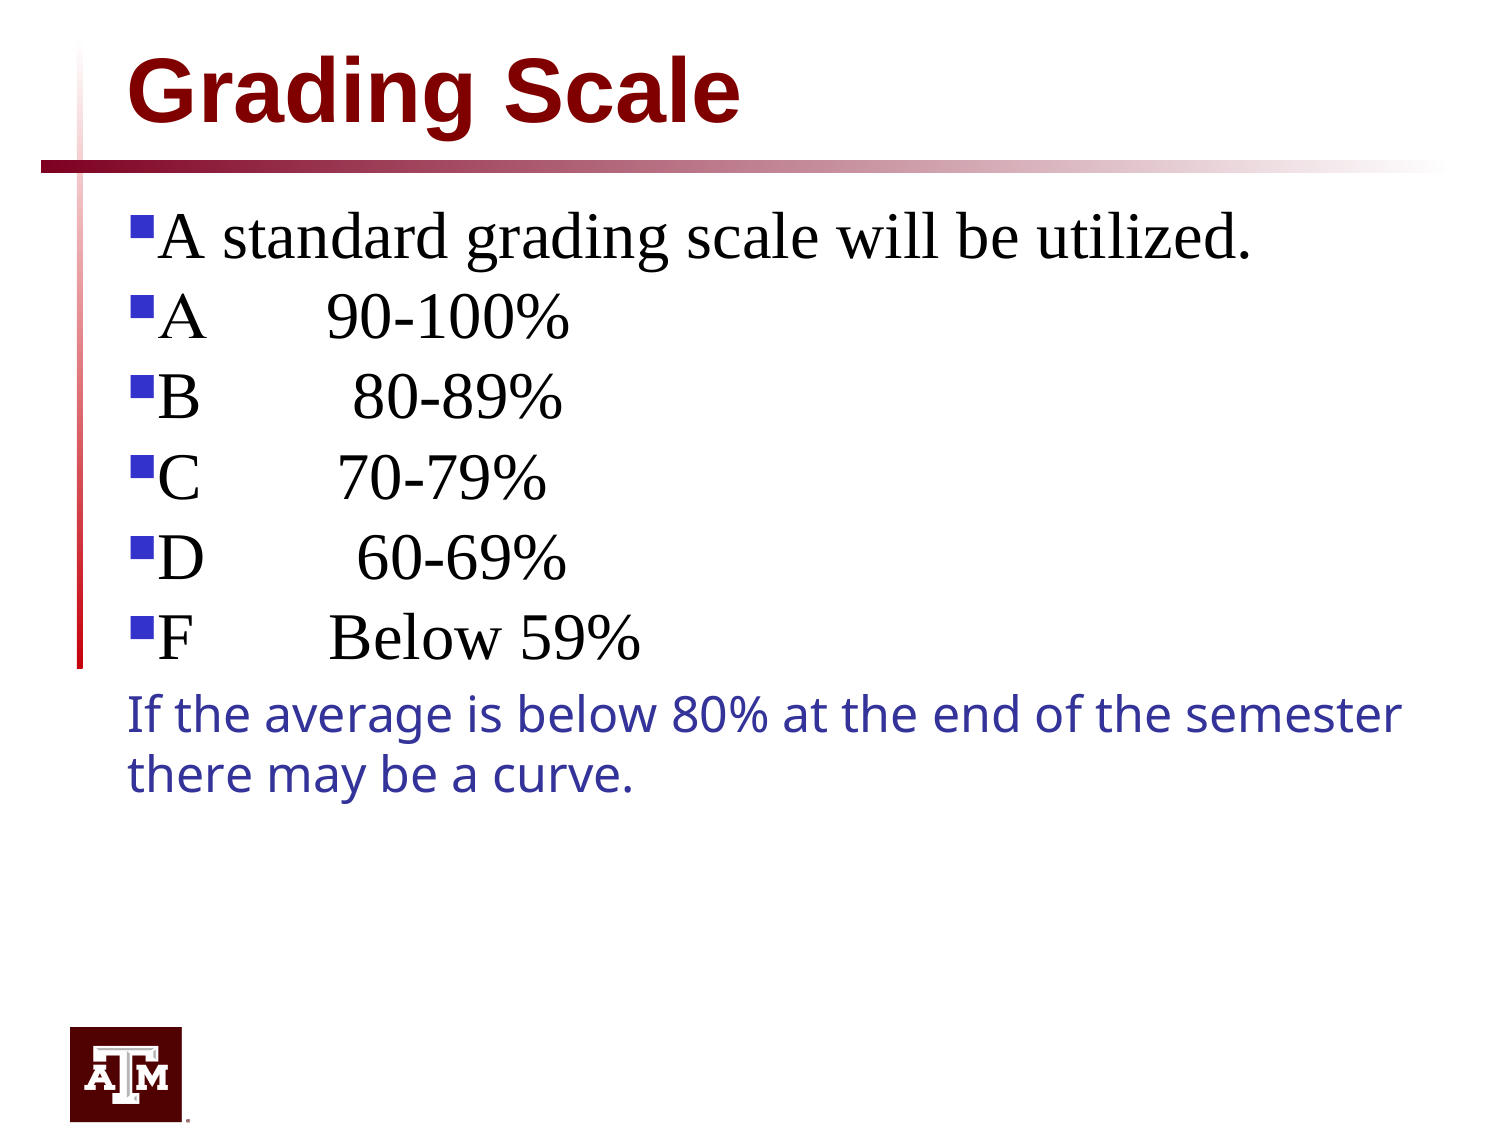

# Grading Scale
A standard grading scale will be utilized.
A       90-100%
B         80-89%
C        70-79%
D         60-69%
F        Below 59%
If the average is below 80% at the end of the semester there may be a curve.